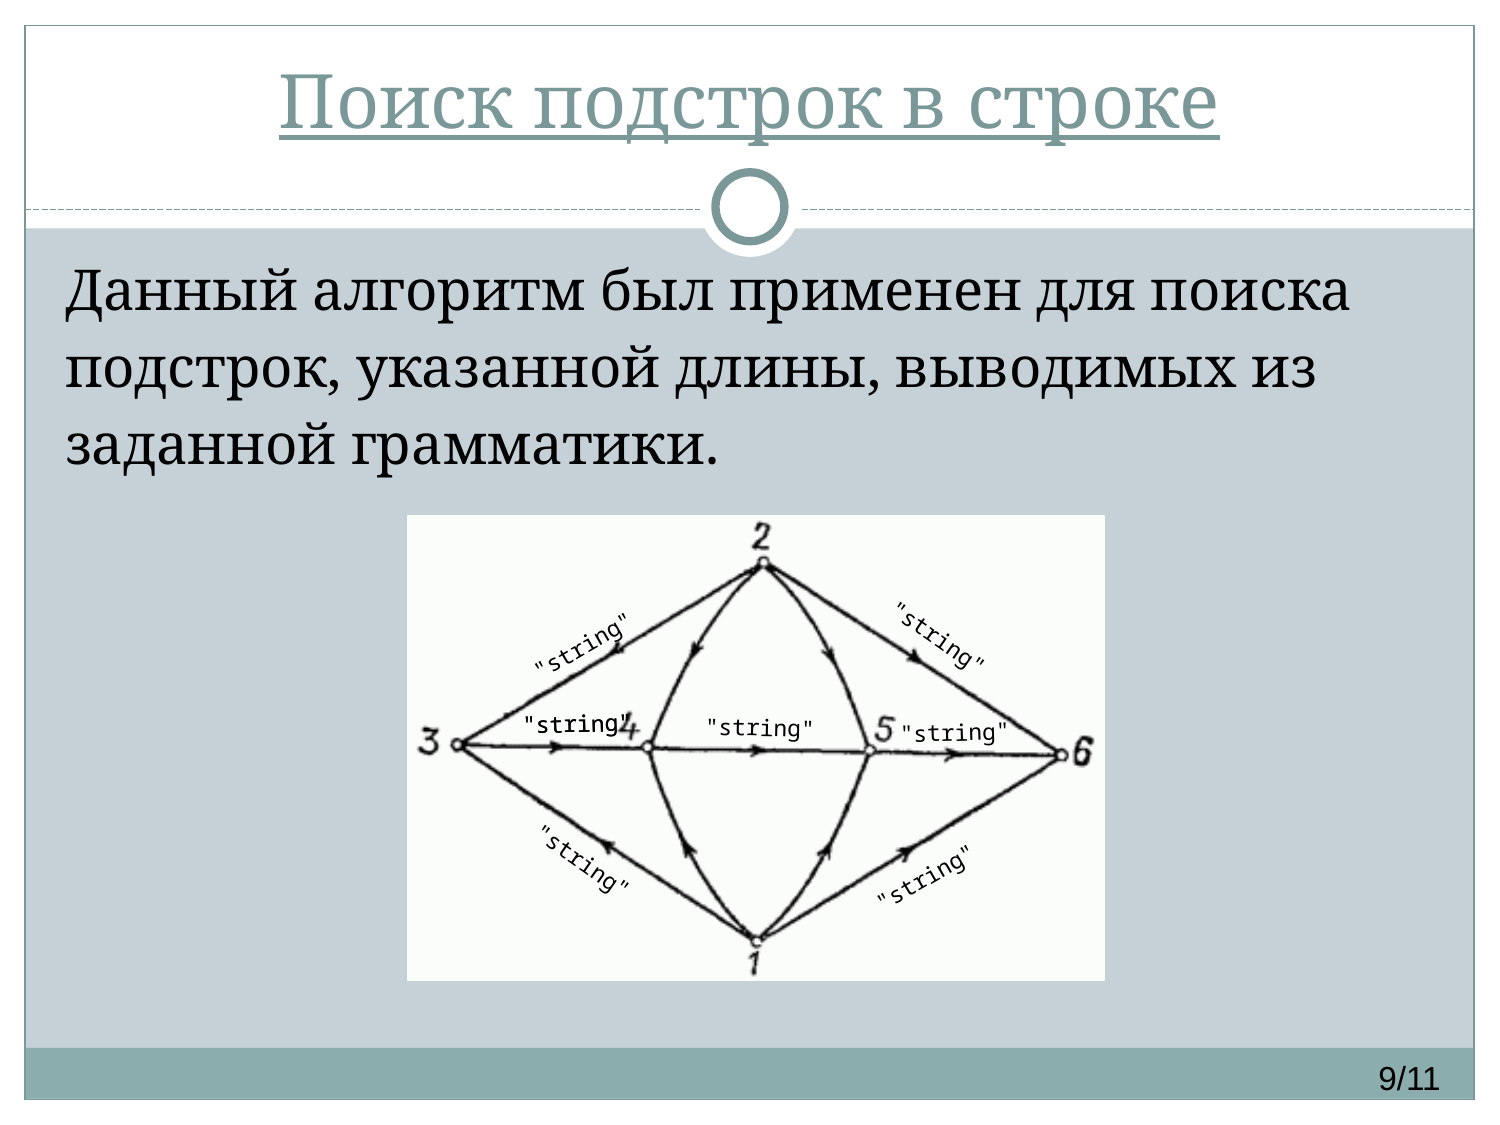

# Поиск подстрок в строке
Данный алгоритм был применен для поиска подстрок, указанной длины, выводимых из заданной грамматики.
"string"
"string"
"string"
"string"
"string"
"string"
"string"
"string"